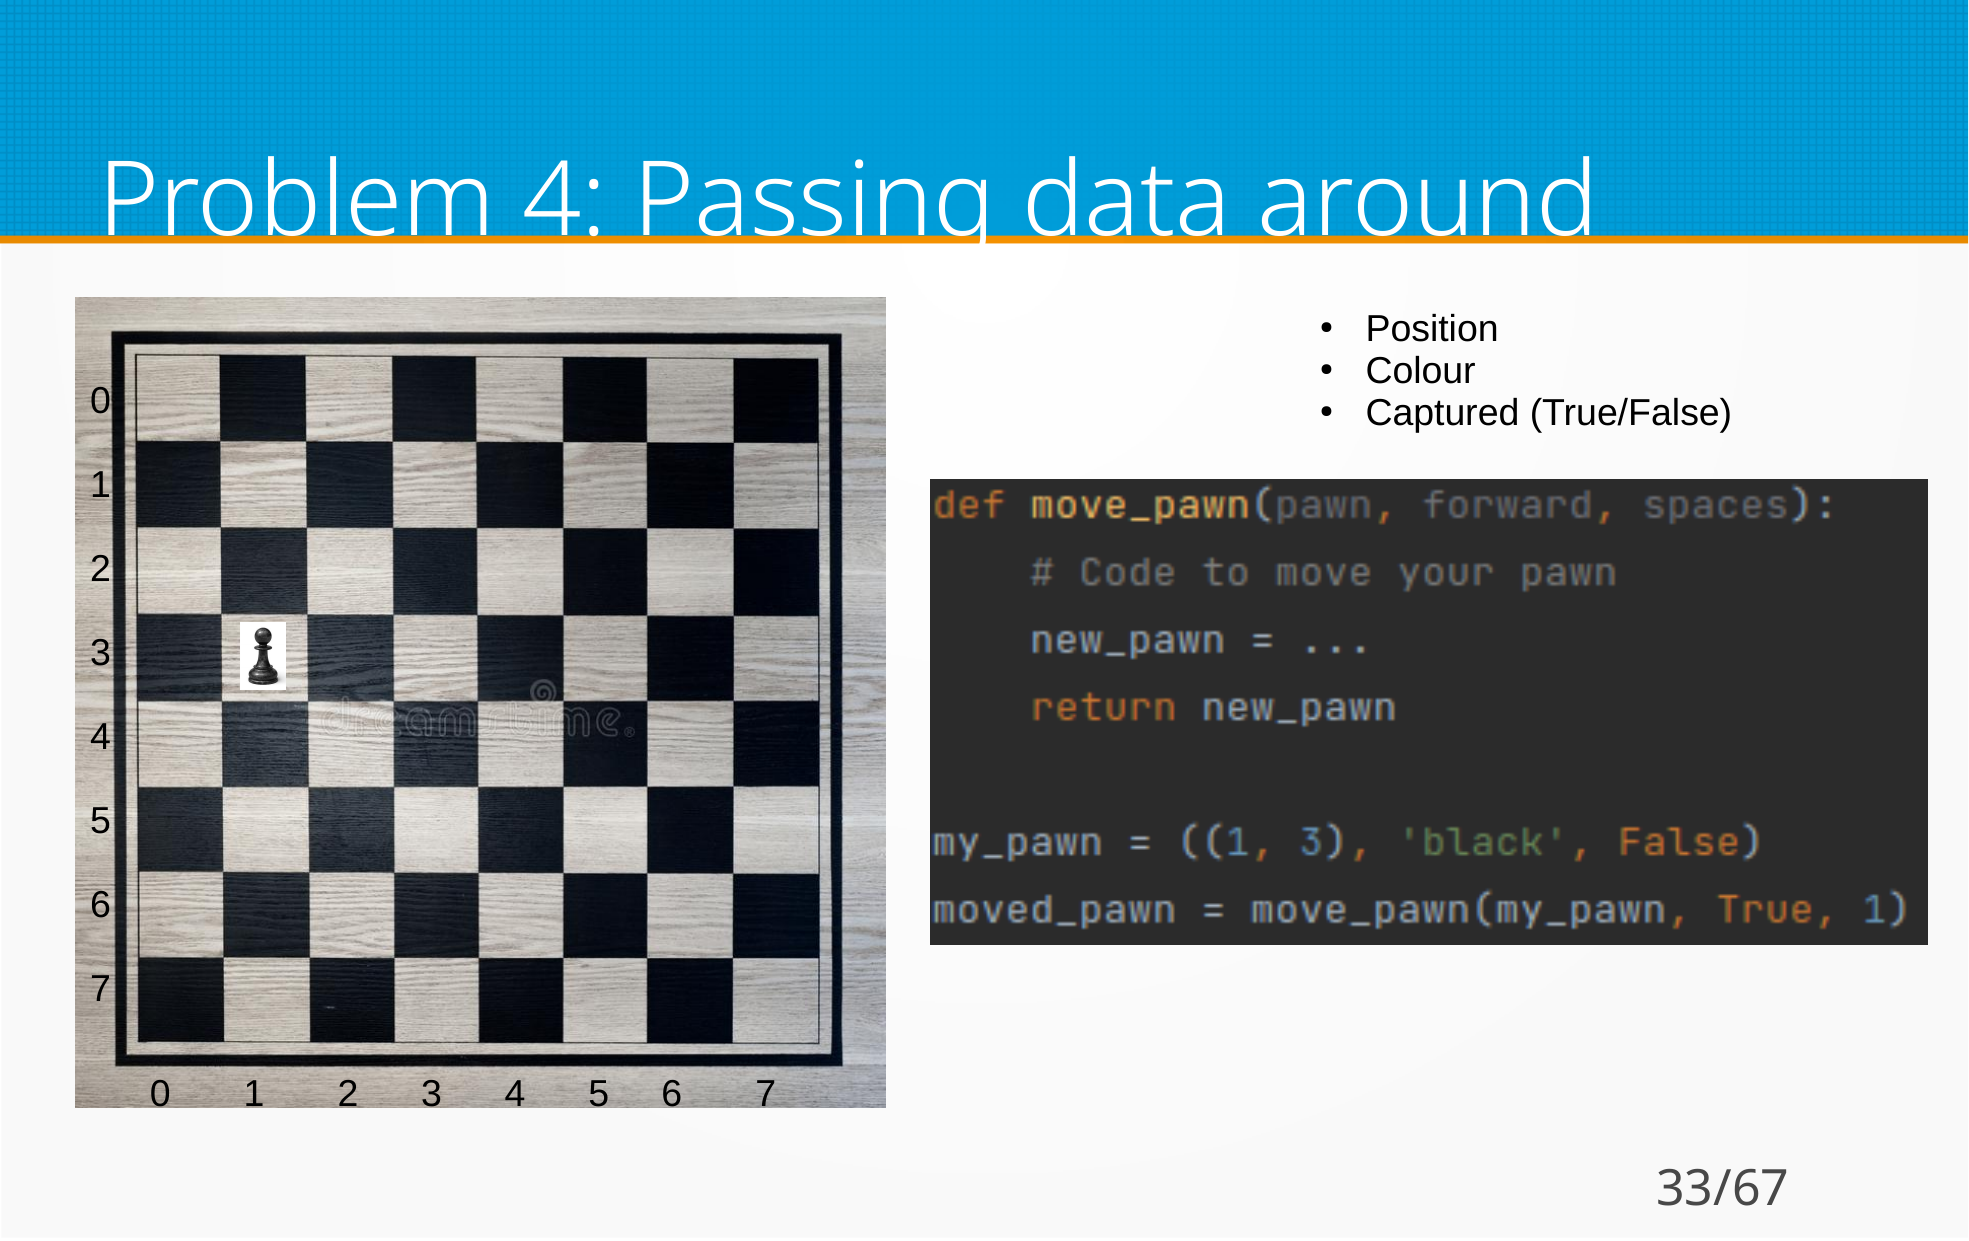

# Problem 4: Passing data around
 Position
 Colour
 Captured (True/False)
0
1
2
3
4
5
6
7
0 1 2 3 4 5 6 7
33